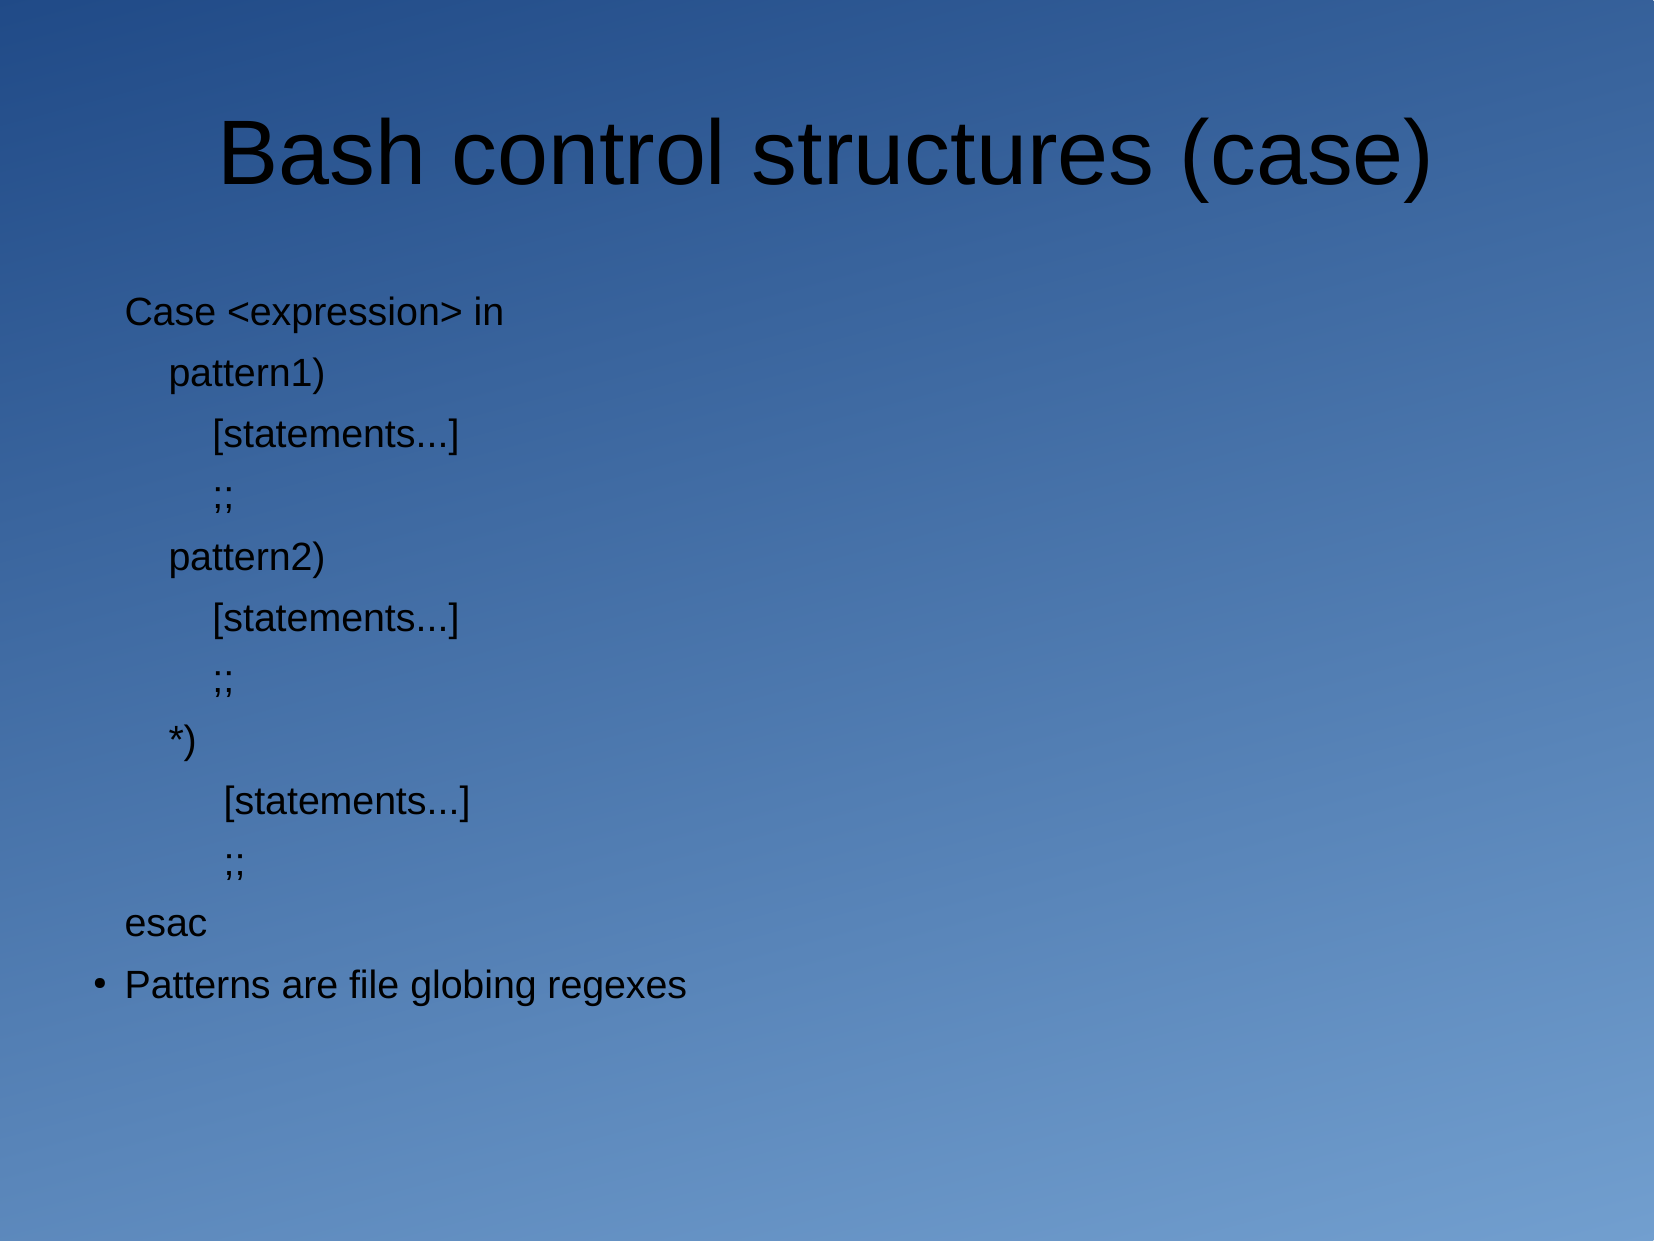

# Bash control structures (case)
Case <expression> in
 pattern1)
 [statements...]
 ;;
 pattern2)
 [statements...]
 ;;
 *)
 [statements...]
 ;;
esac
Patterns are file globing regexes